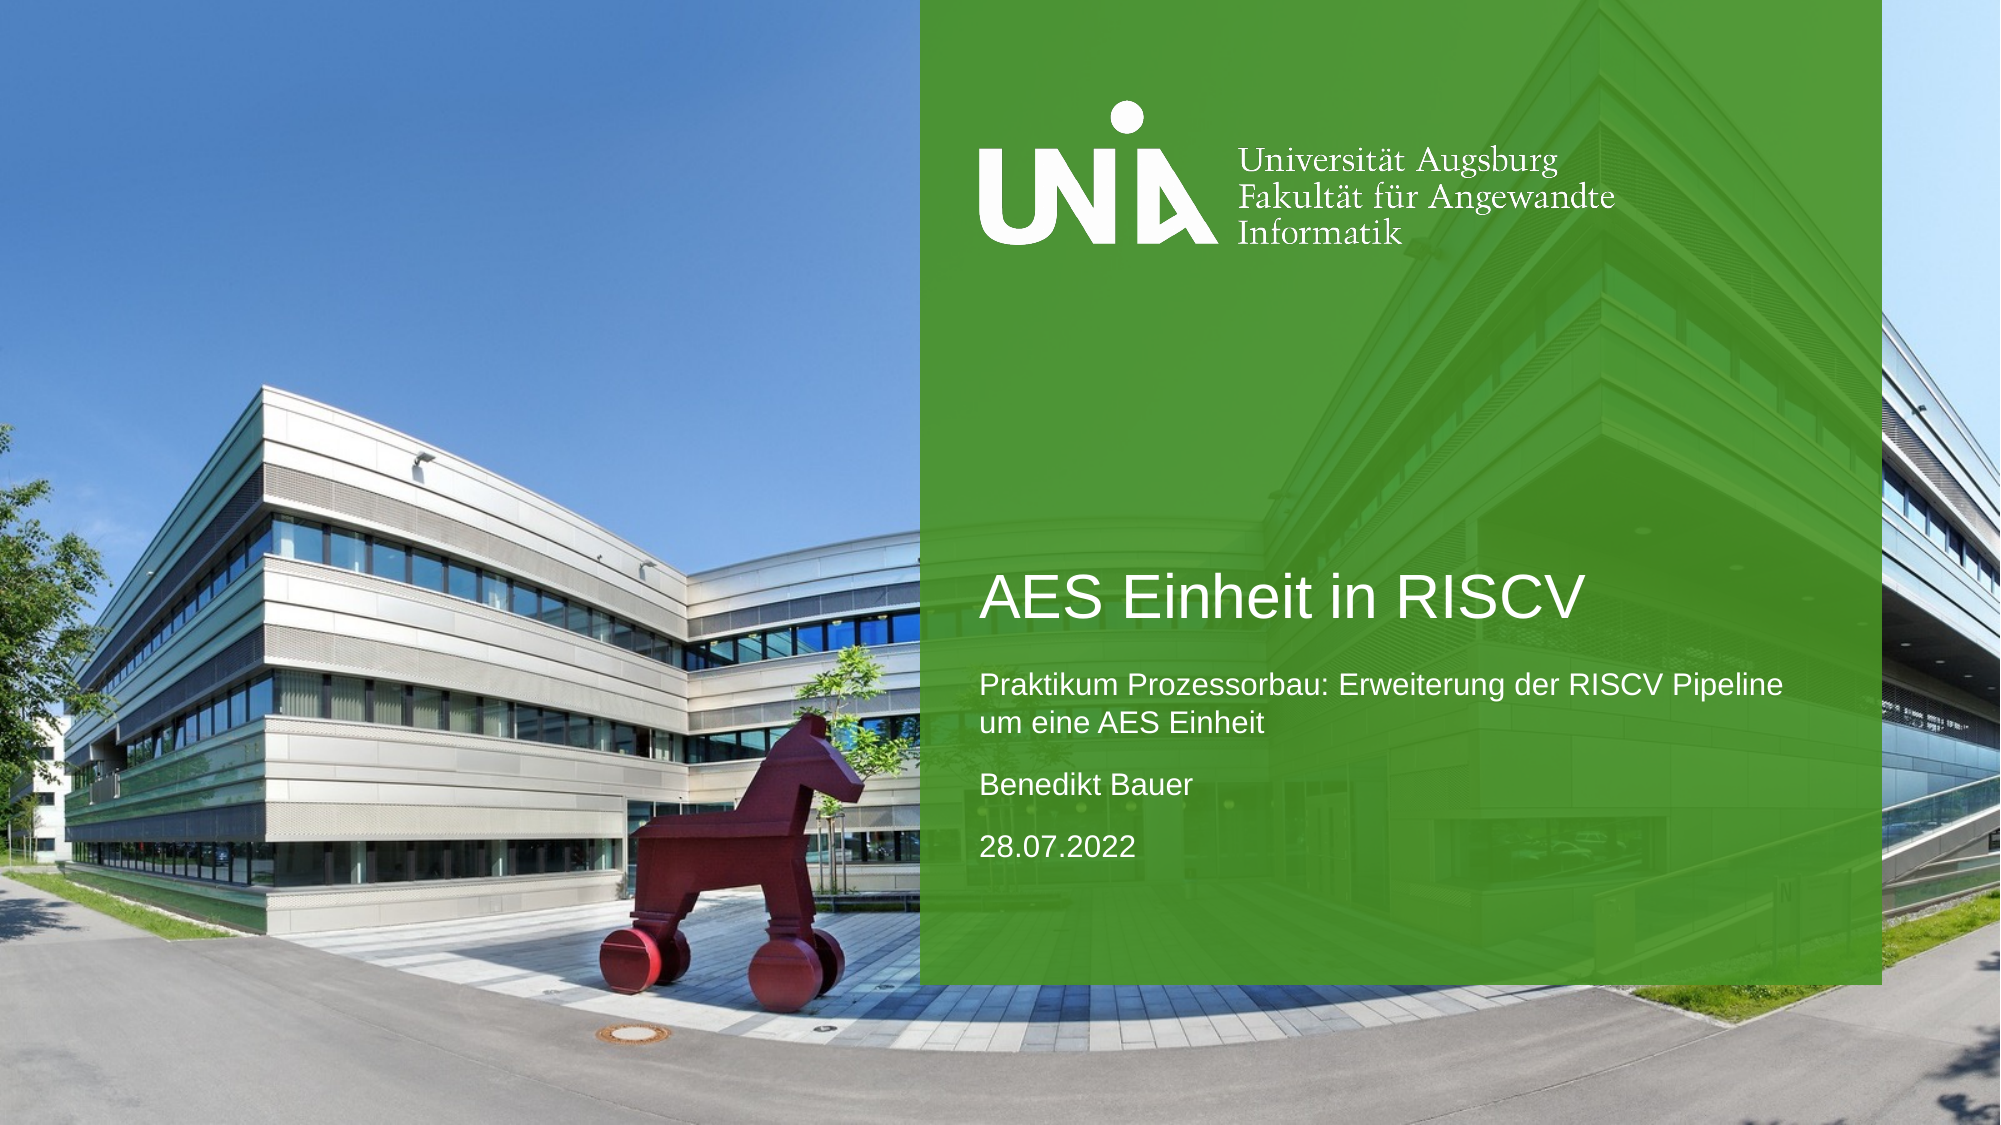

# AES Einheit in RISCV
Praktikum Prozessorbau: Erweiterung der RISCV Pipeline um eine AES Einheit
Benedikt Bauer
28.07.2022